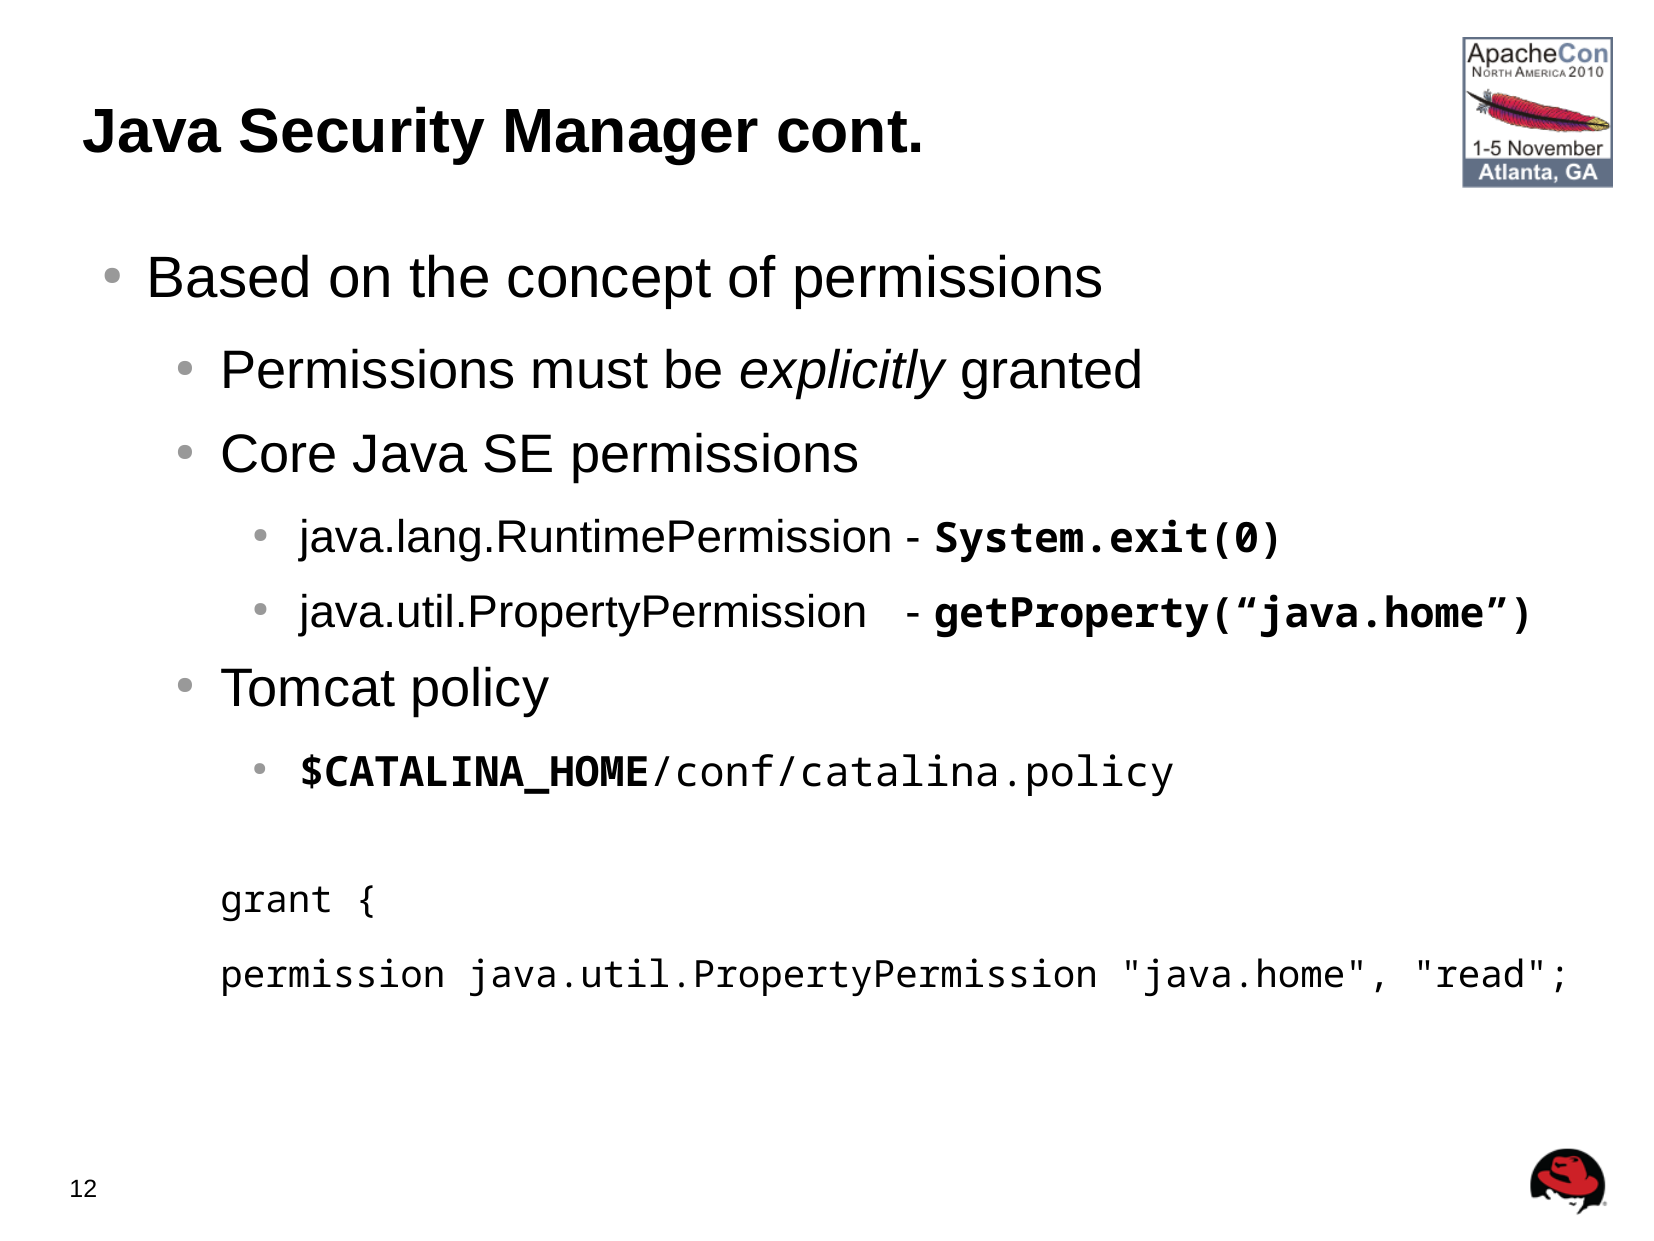

# Java Security Manager cont.
Based on the concept of permissions
Permissions must be explicitly granted
Core Java SE permissions
java.lang.RuntimePermission - System.exit(0)
java.util.PropertyPermission - getProperty(“java.home”)
Tomcat policy
$CATALINA_HOME/conf/catalina.policy
grant {
permission java.util.PropertyPermission "java.home", "read";